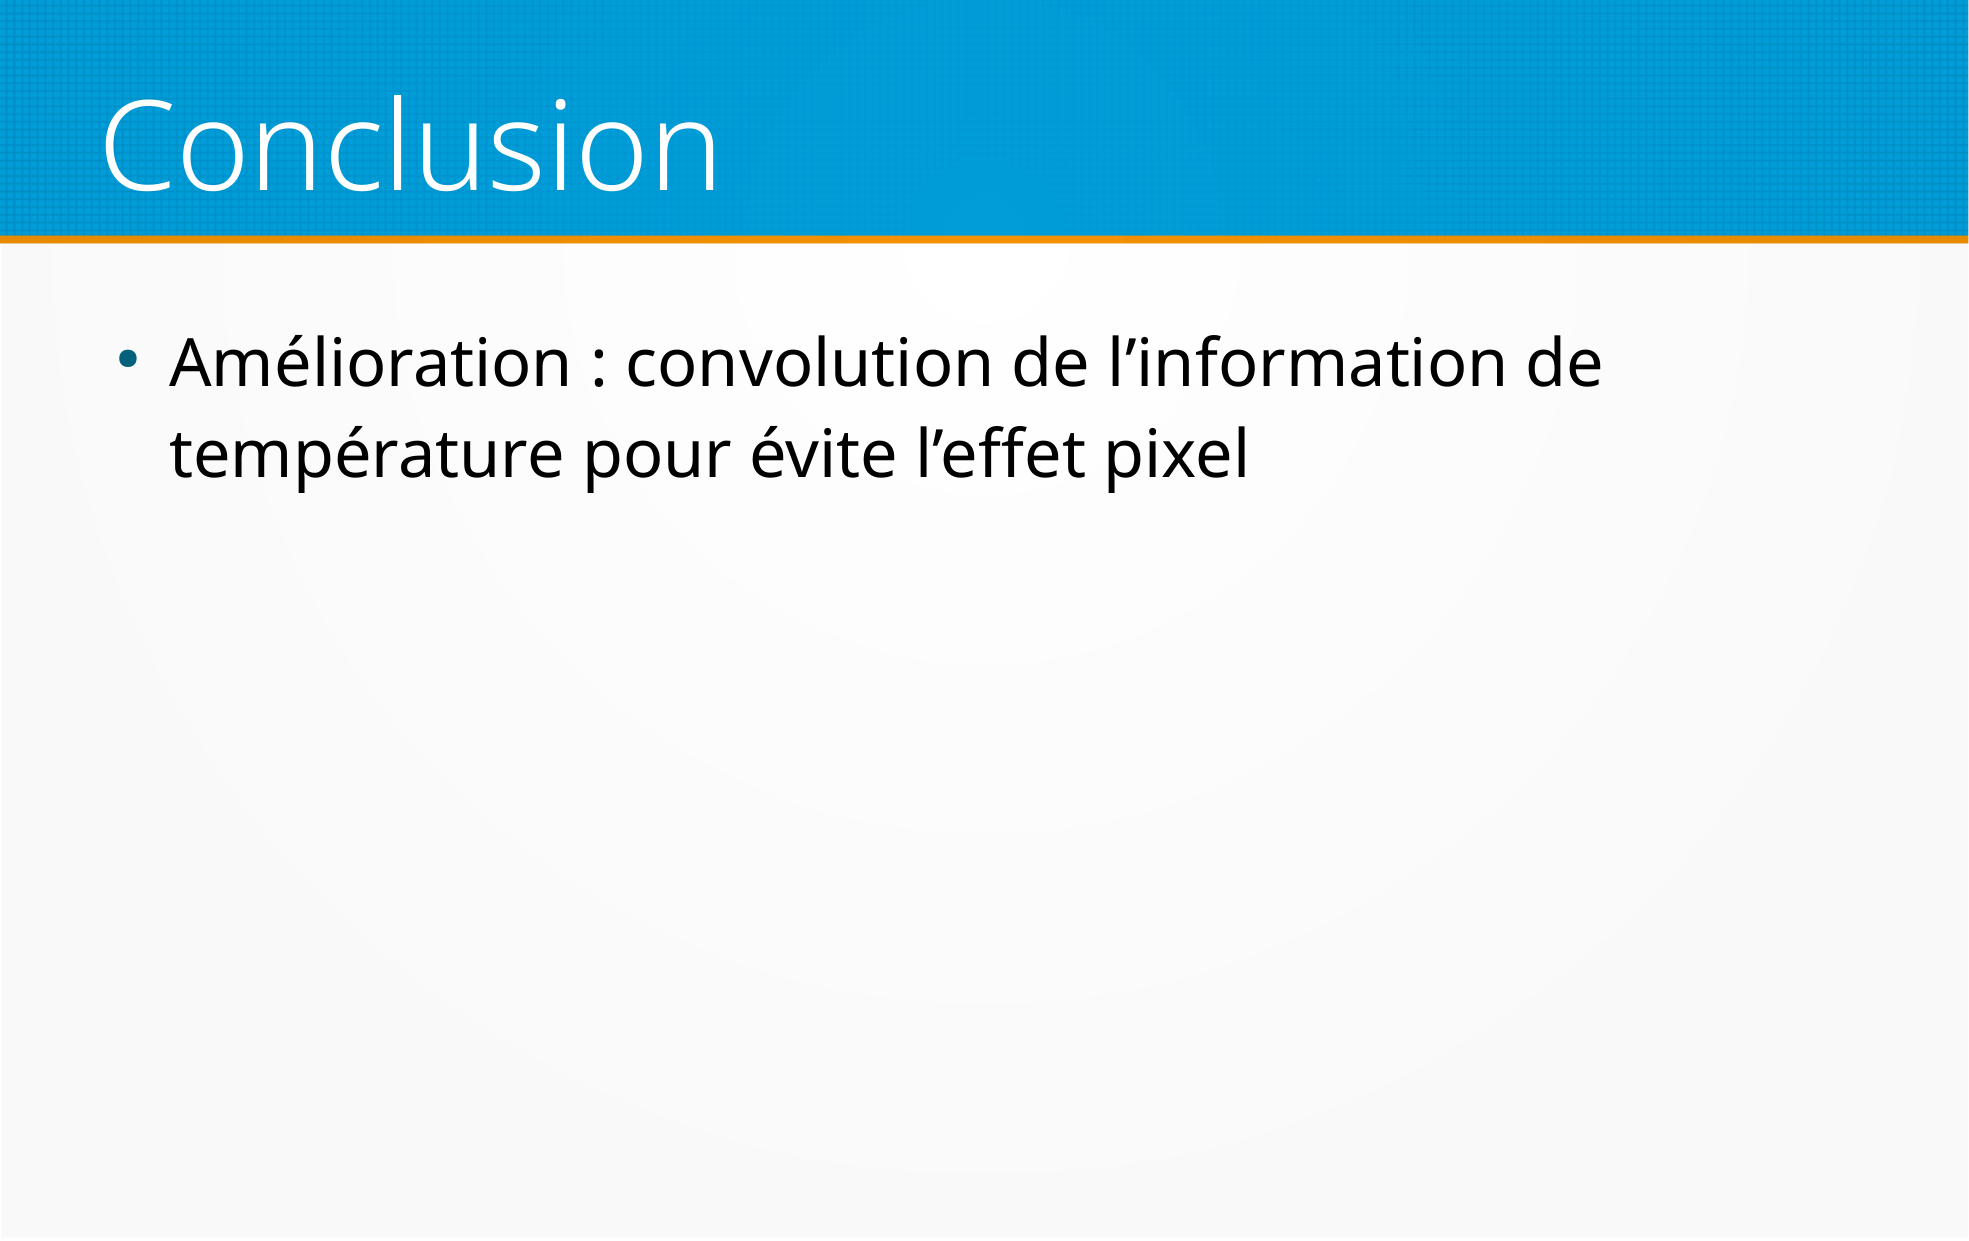

# Conclusion
Amélioration : convolution de l’information de température pour évite l’effet pixel